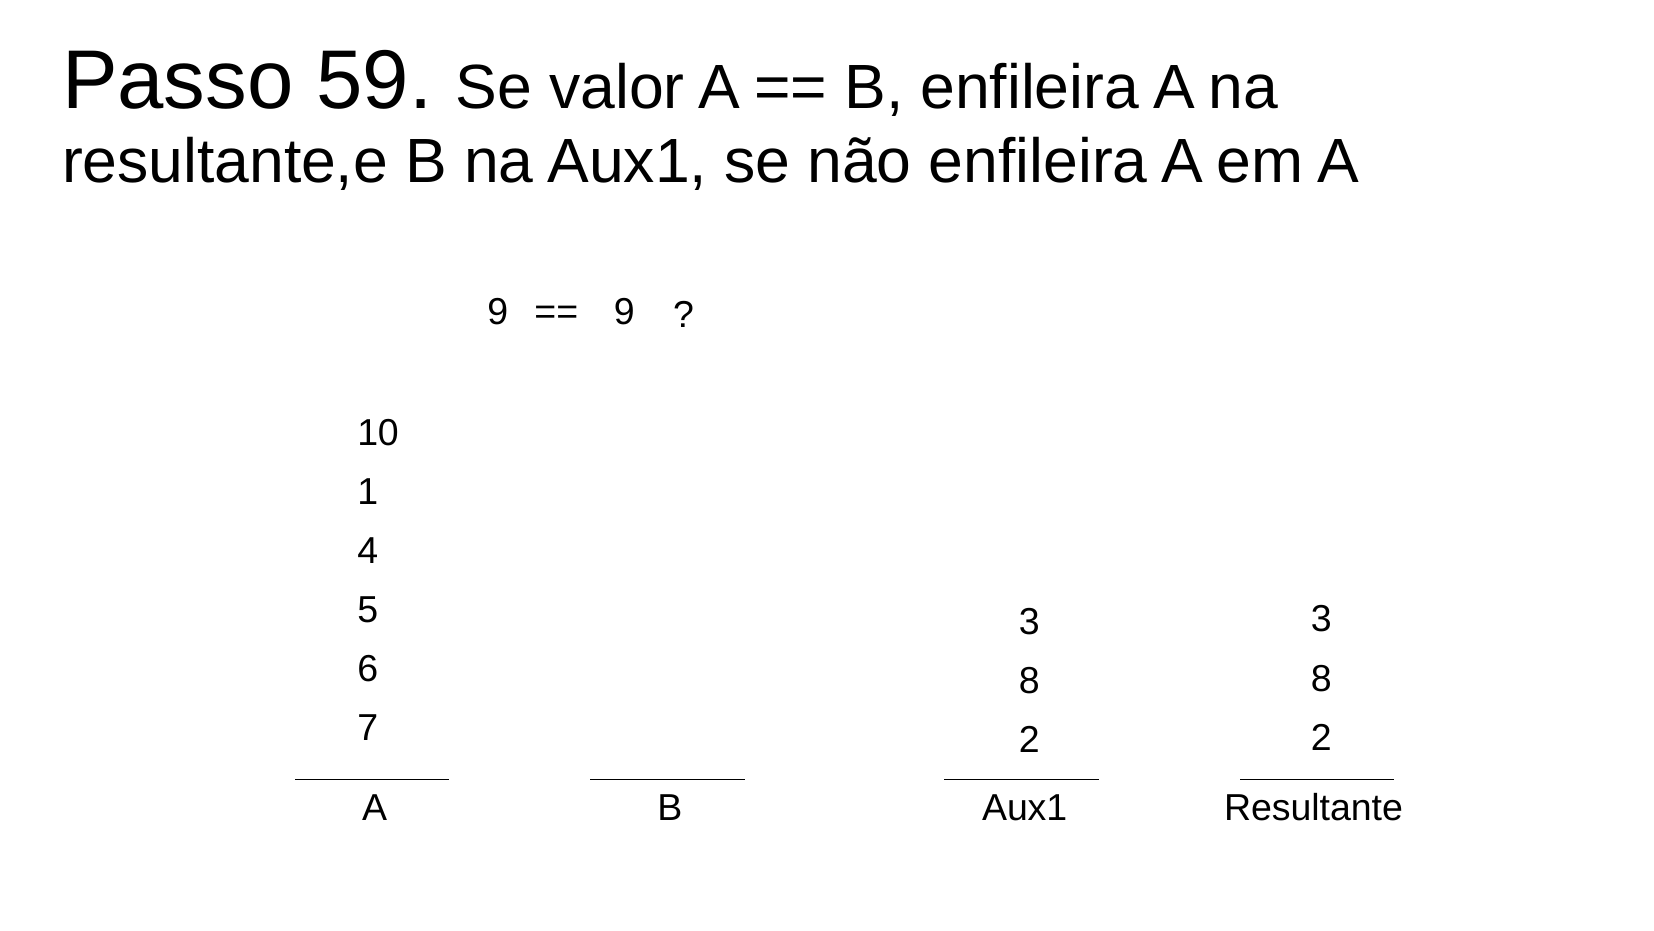

Passo 59. Se valor A == B, enfileira A na resultante,e B na Aux1, se não enfileira A em A
9
==
9
?
10
1
4
5
3
3
6
8
8
7
2
2
A
B
Aux1
Resultante